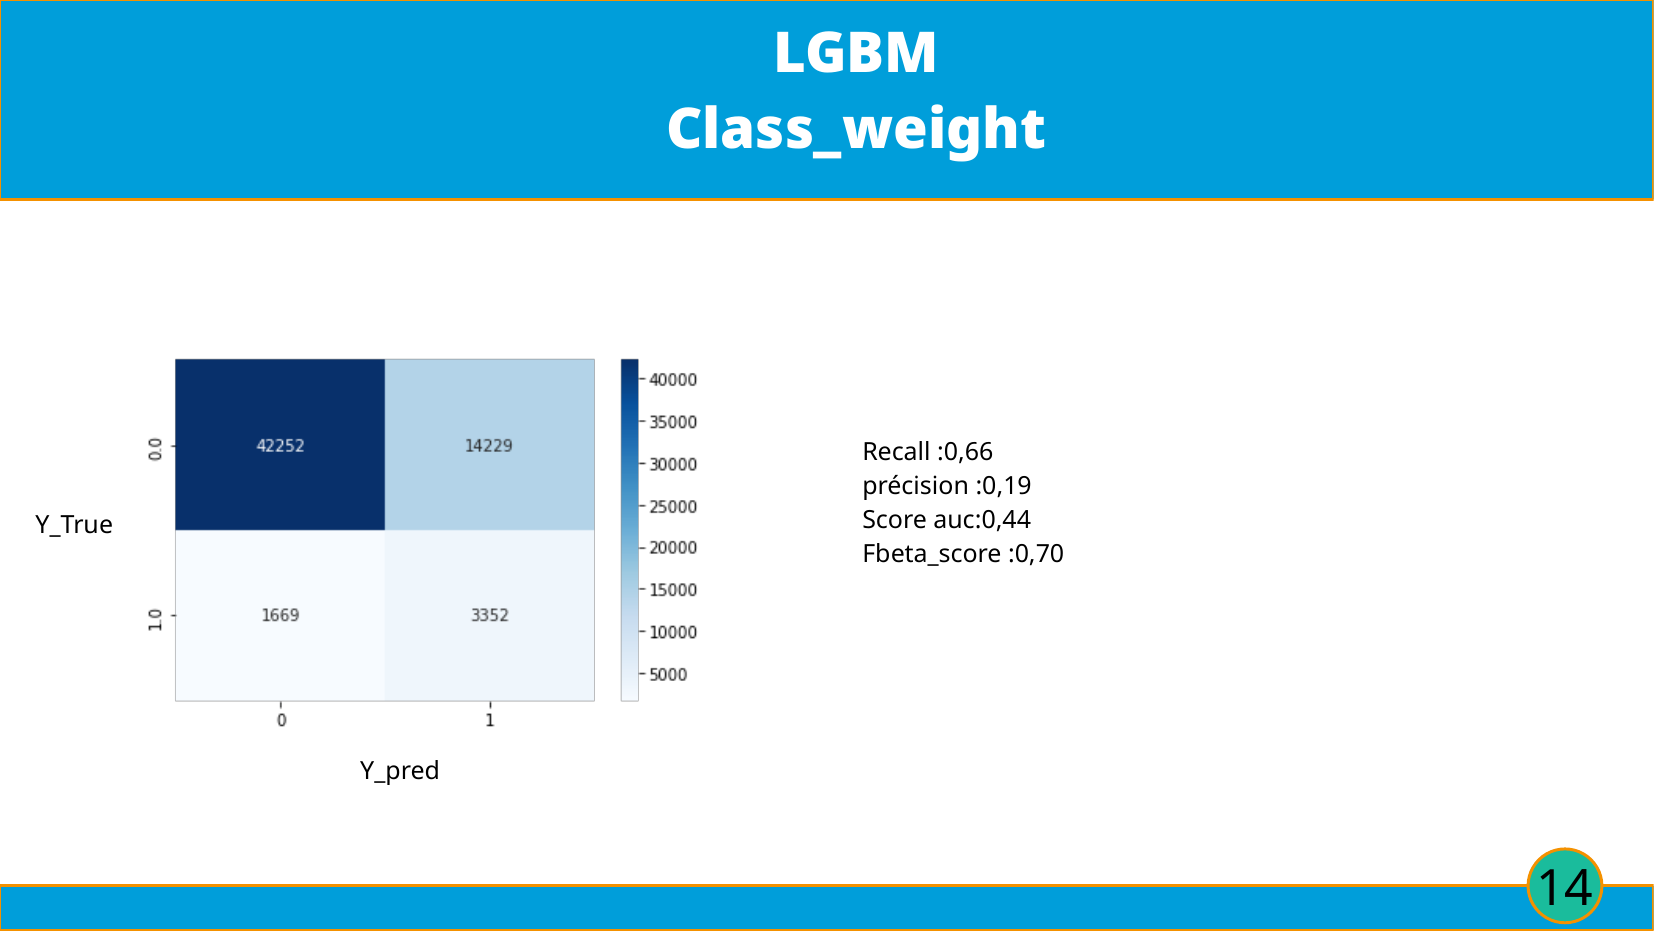

# LGBM Class_weight
Recall :0,66
précision :0,19
Score auc:0,44
Fbeta_score :0,70
Y_True
Y_pred